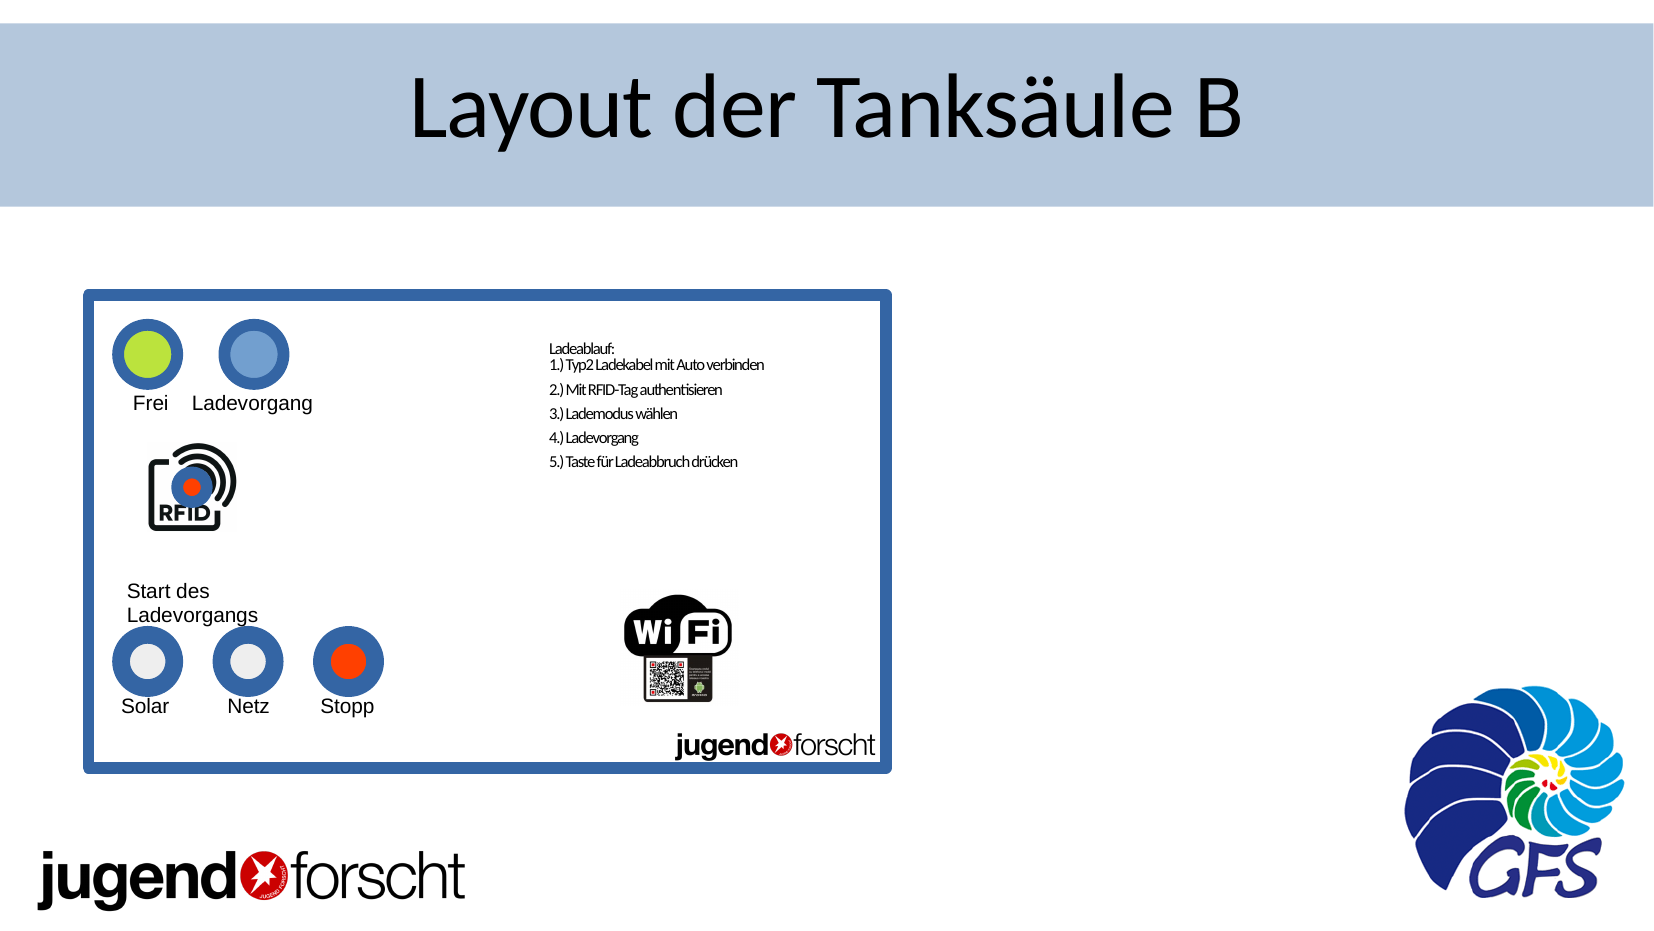

# Layout der Tanksäule B
Ladeablauf:
1.) Typ2 Ladekabel mit Auto verbinden
2.) Mit RFID-Tag authentisieren
3.) Lademodus wählen
4.) Ladevorgang
5.) Taste für Ladeabbruch drücken
Frei
Ladevorgang
Start des Ladevorgangs
Stopp
Solar
Netz